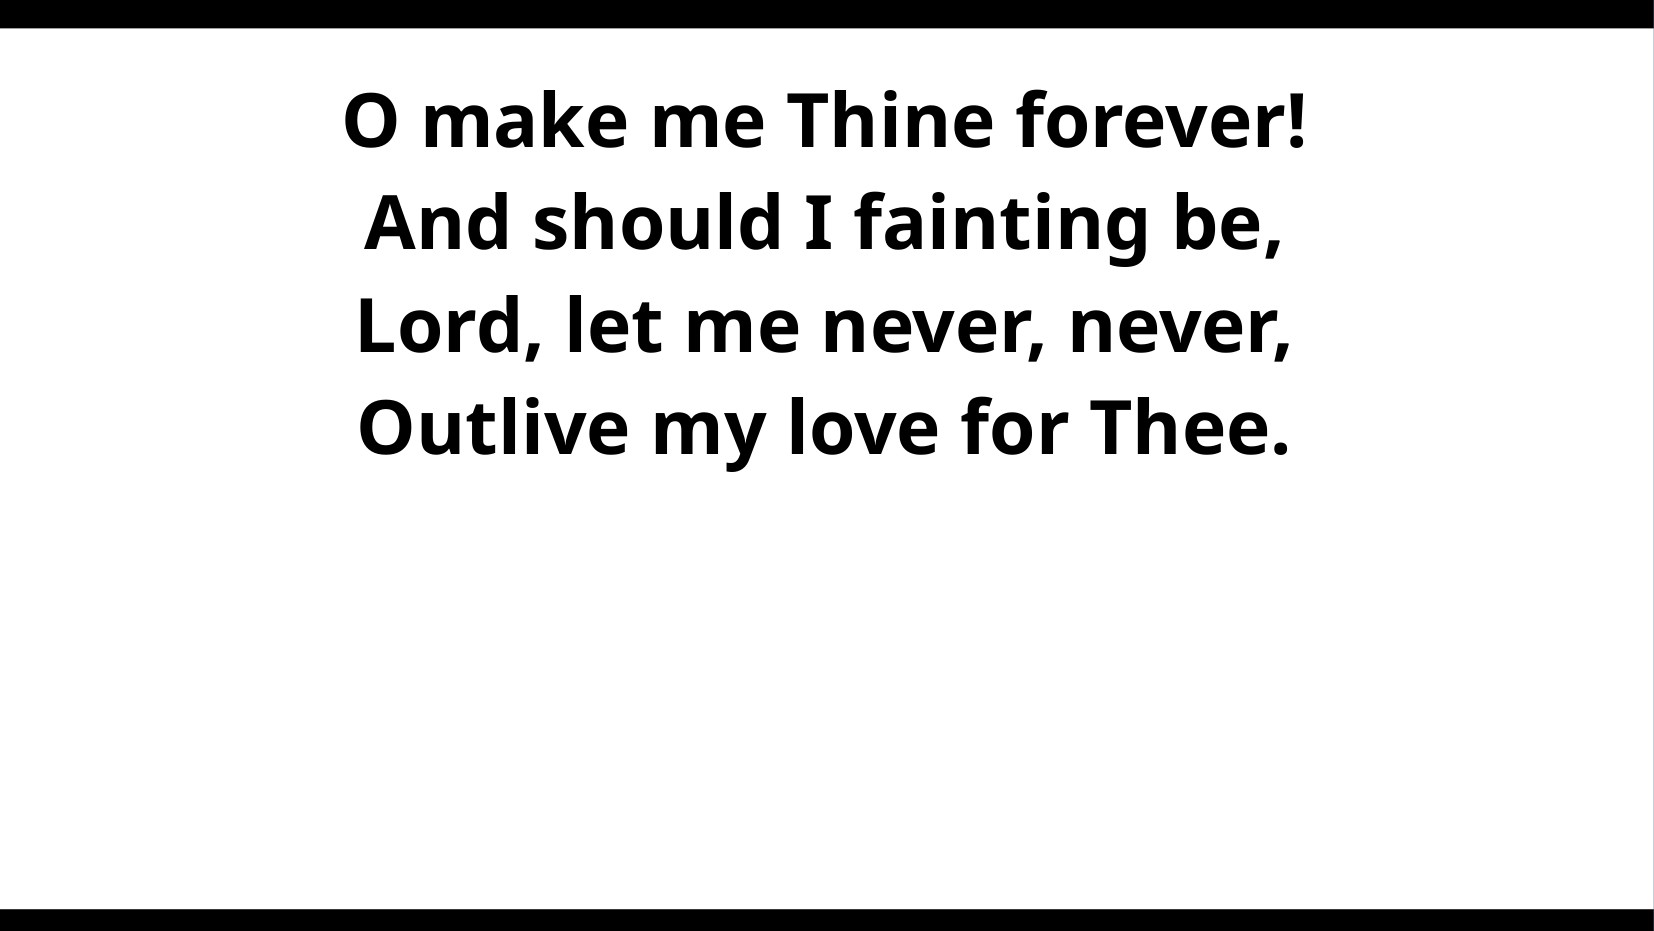

O make me Thine forever!
And should I fainting be,
Lord, let me never, never,
Outlive my love for Thee.